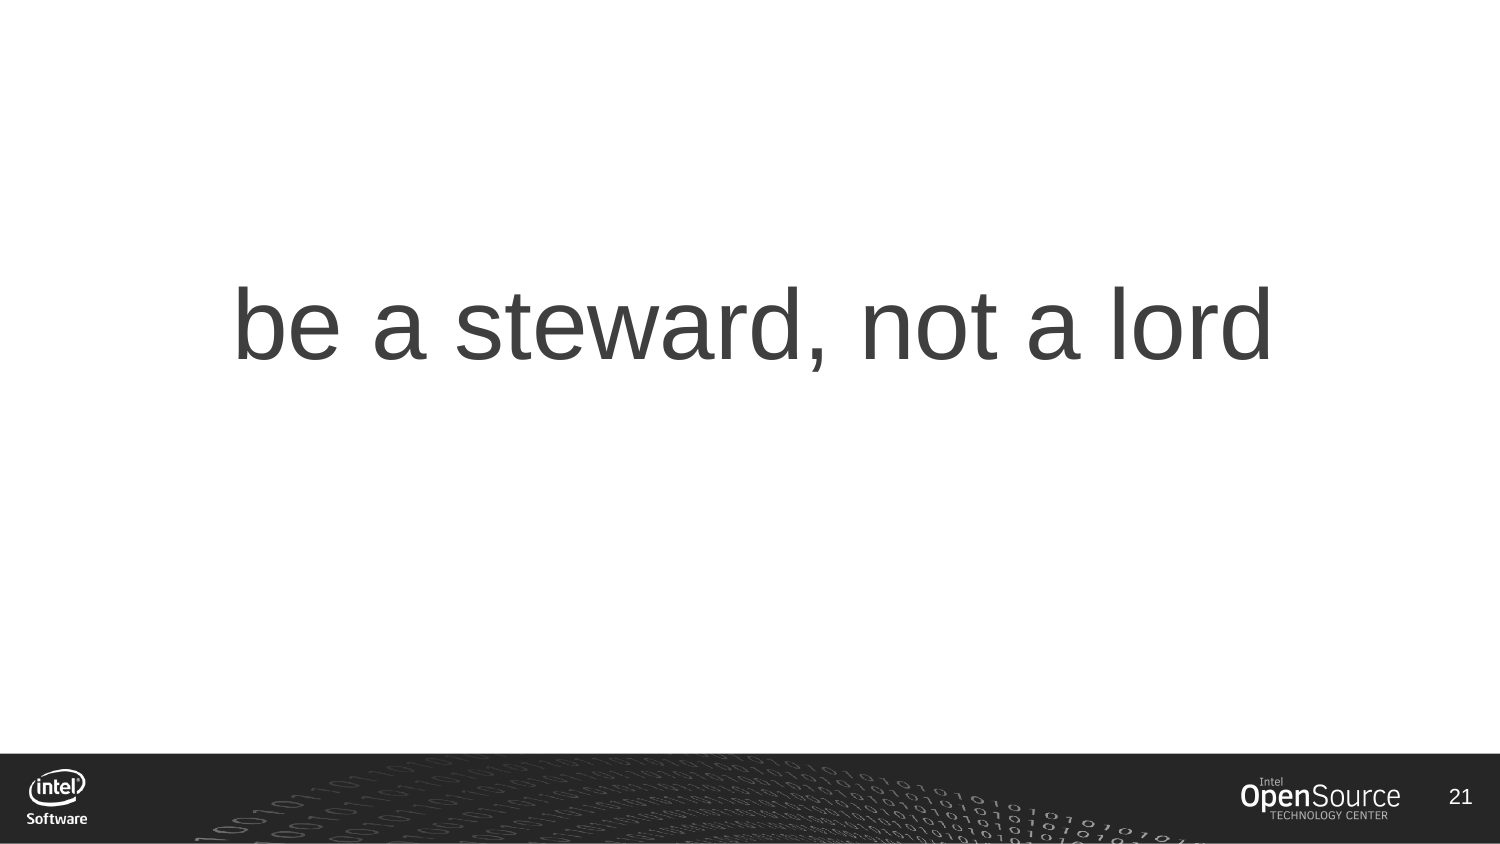

# be a steward, not a lord